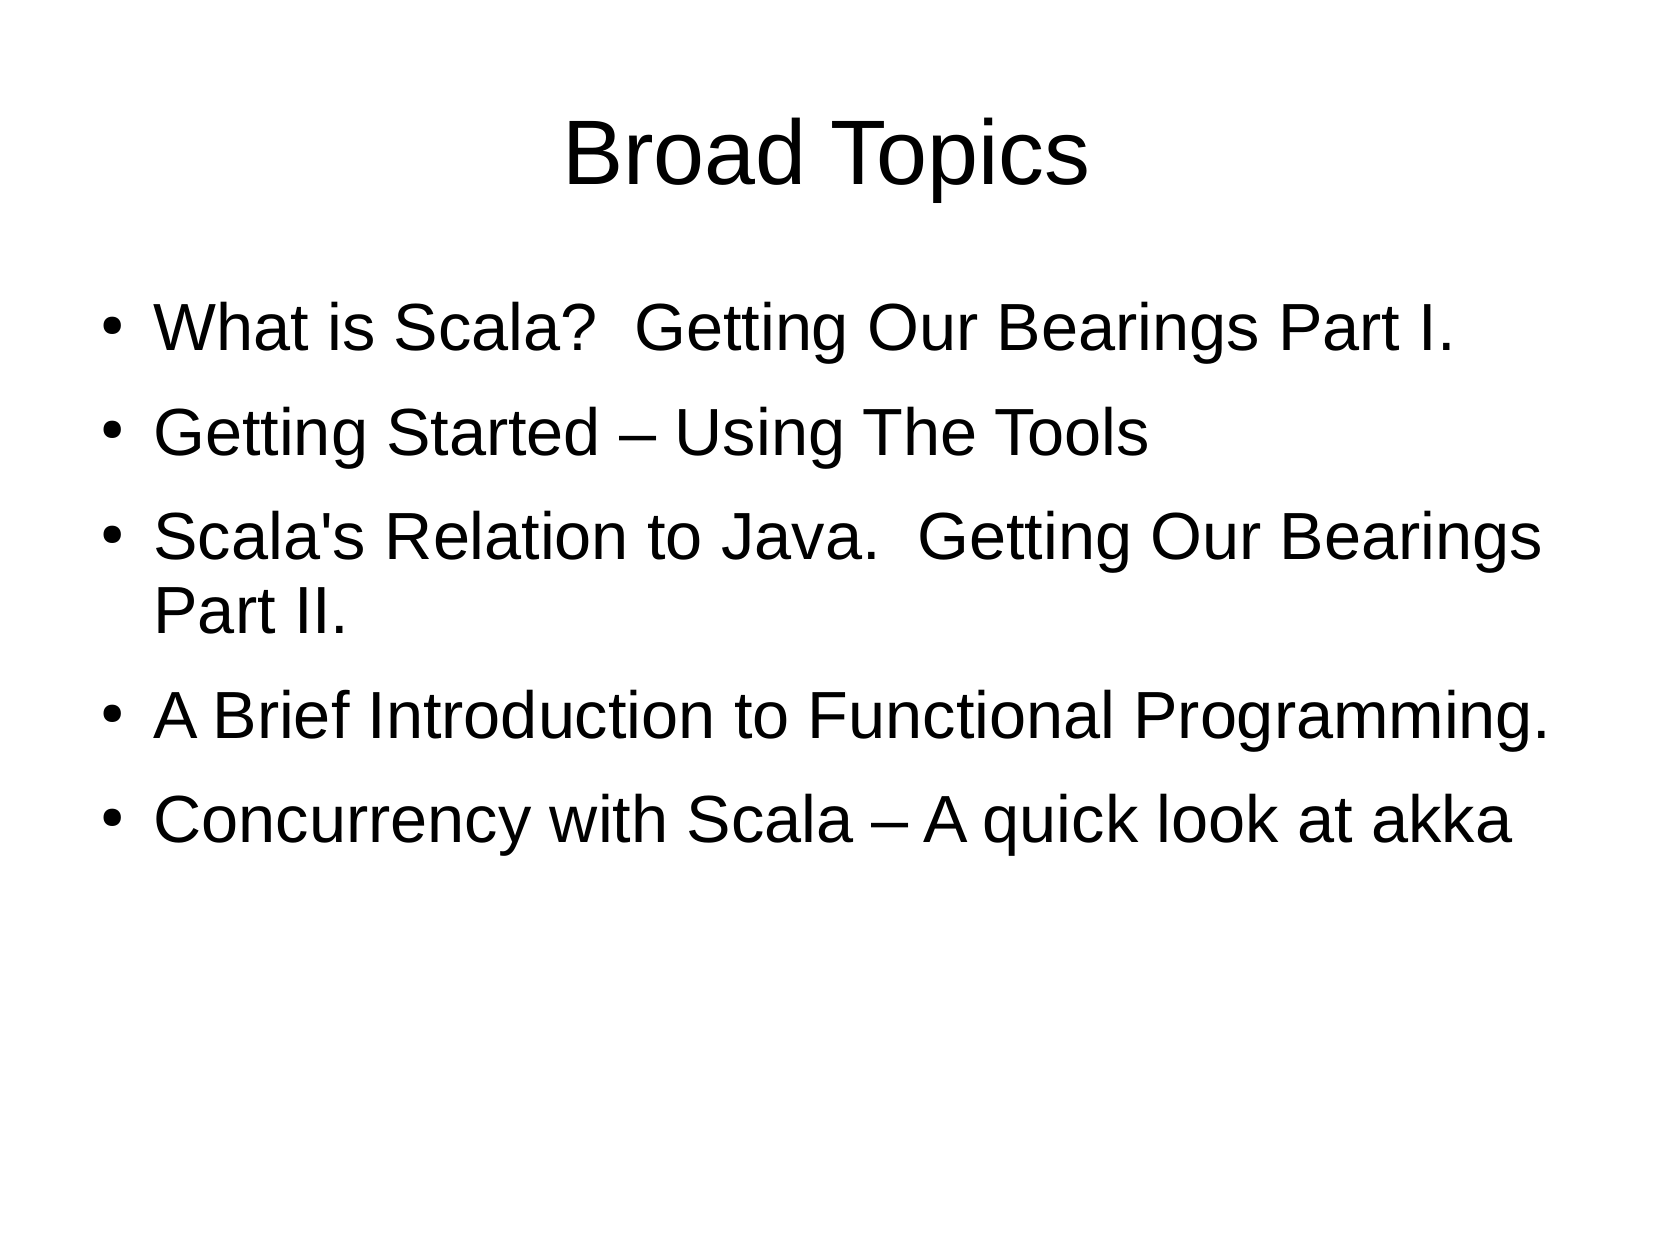

# Broad Topics
What is Scala? Getting Our Bearings Part I.
Getting Started – Using The Tools
Scala's Relation to Java. Getting Our Bearings Part II.
A Brief Introduction to Functional Programming.
Concurrency with Scala – A quick look at akka